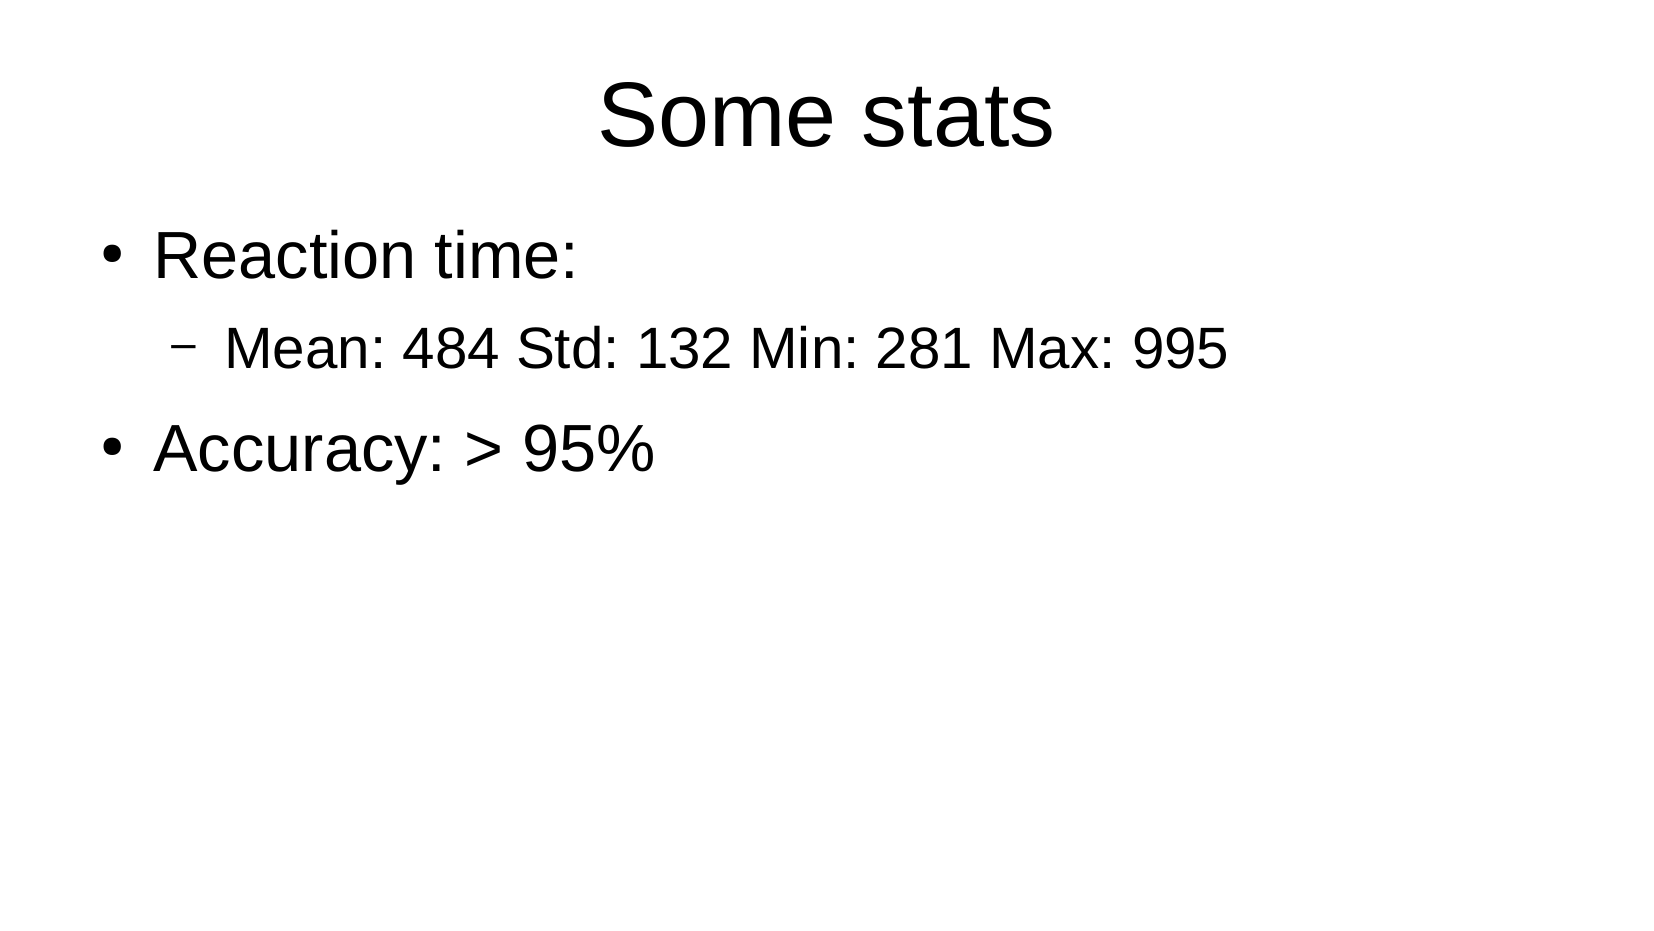

# Some stats
Reaction time:
Mean: 484 Std: 132 Min: 281 Max: 995
Accuracy: > 95%